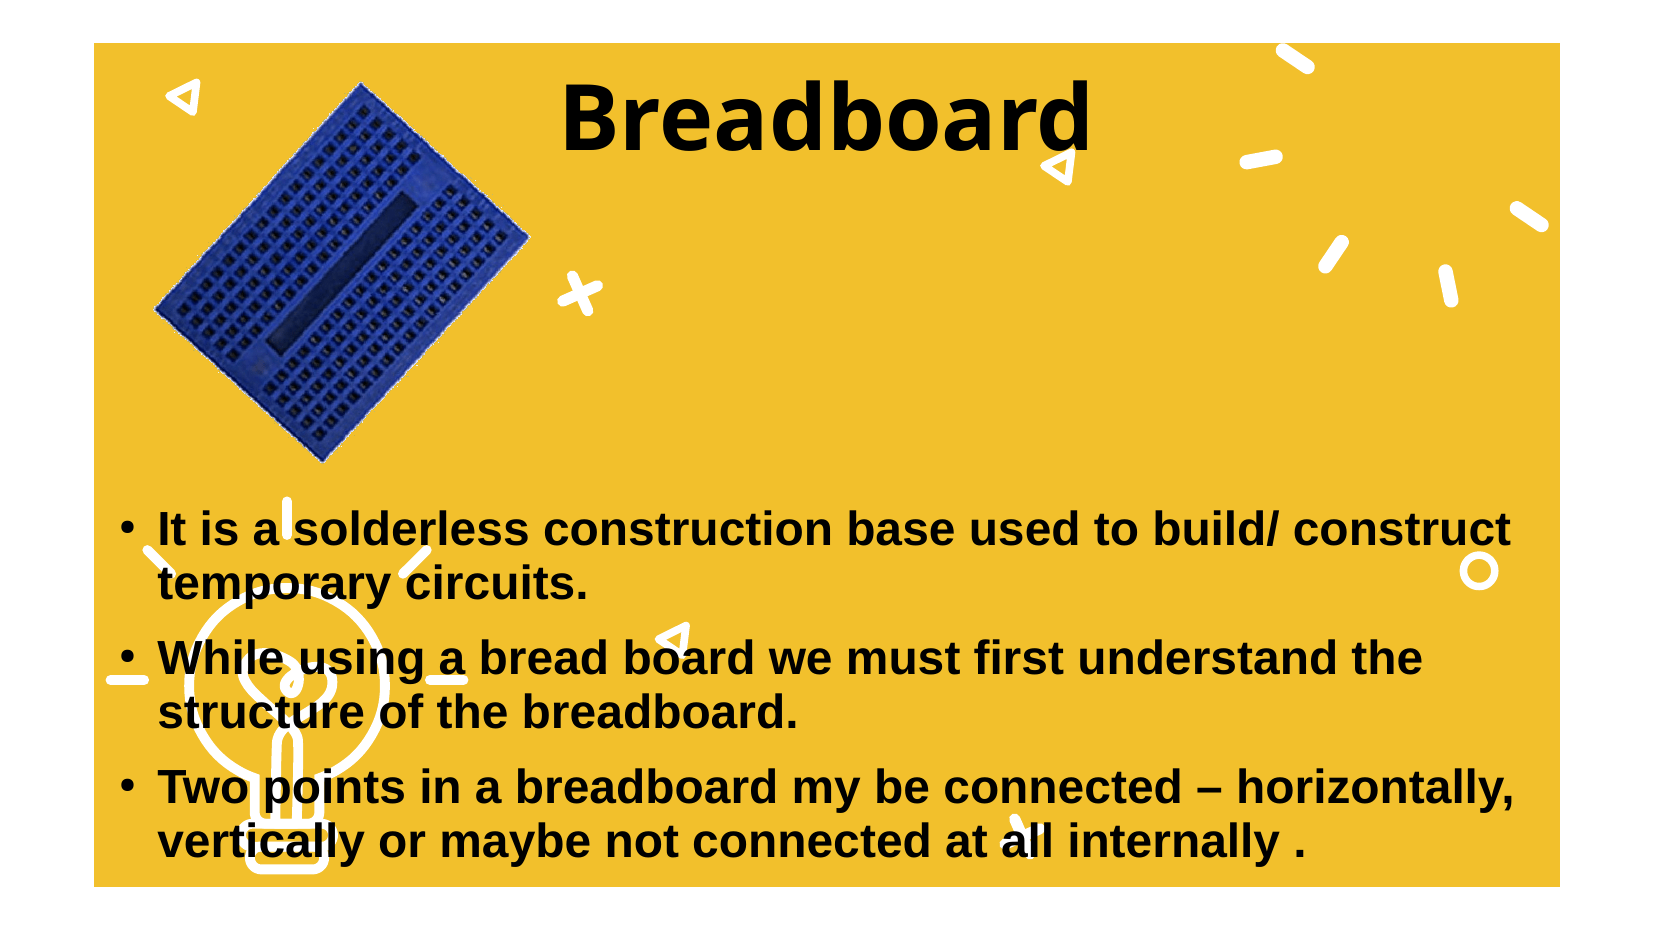

# Breadboard
It is a solderless construction base used to build/ construct temporary circuits.
While using a bread board we must first understand the structure of the breadboard.
Two points in a breadboard my be connected – horizontally, vertically or maybe not connected at all internally .